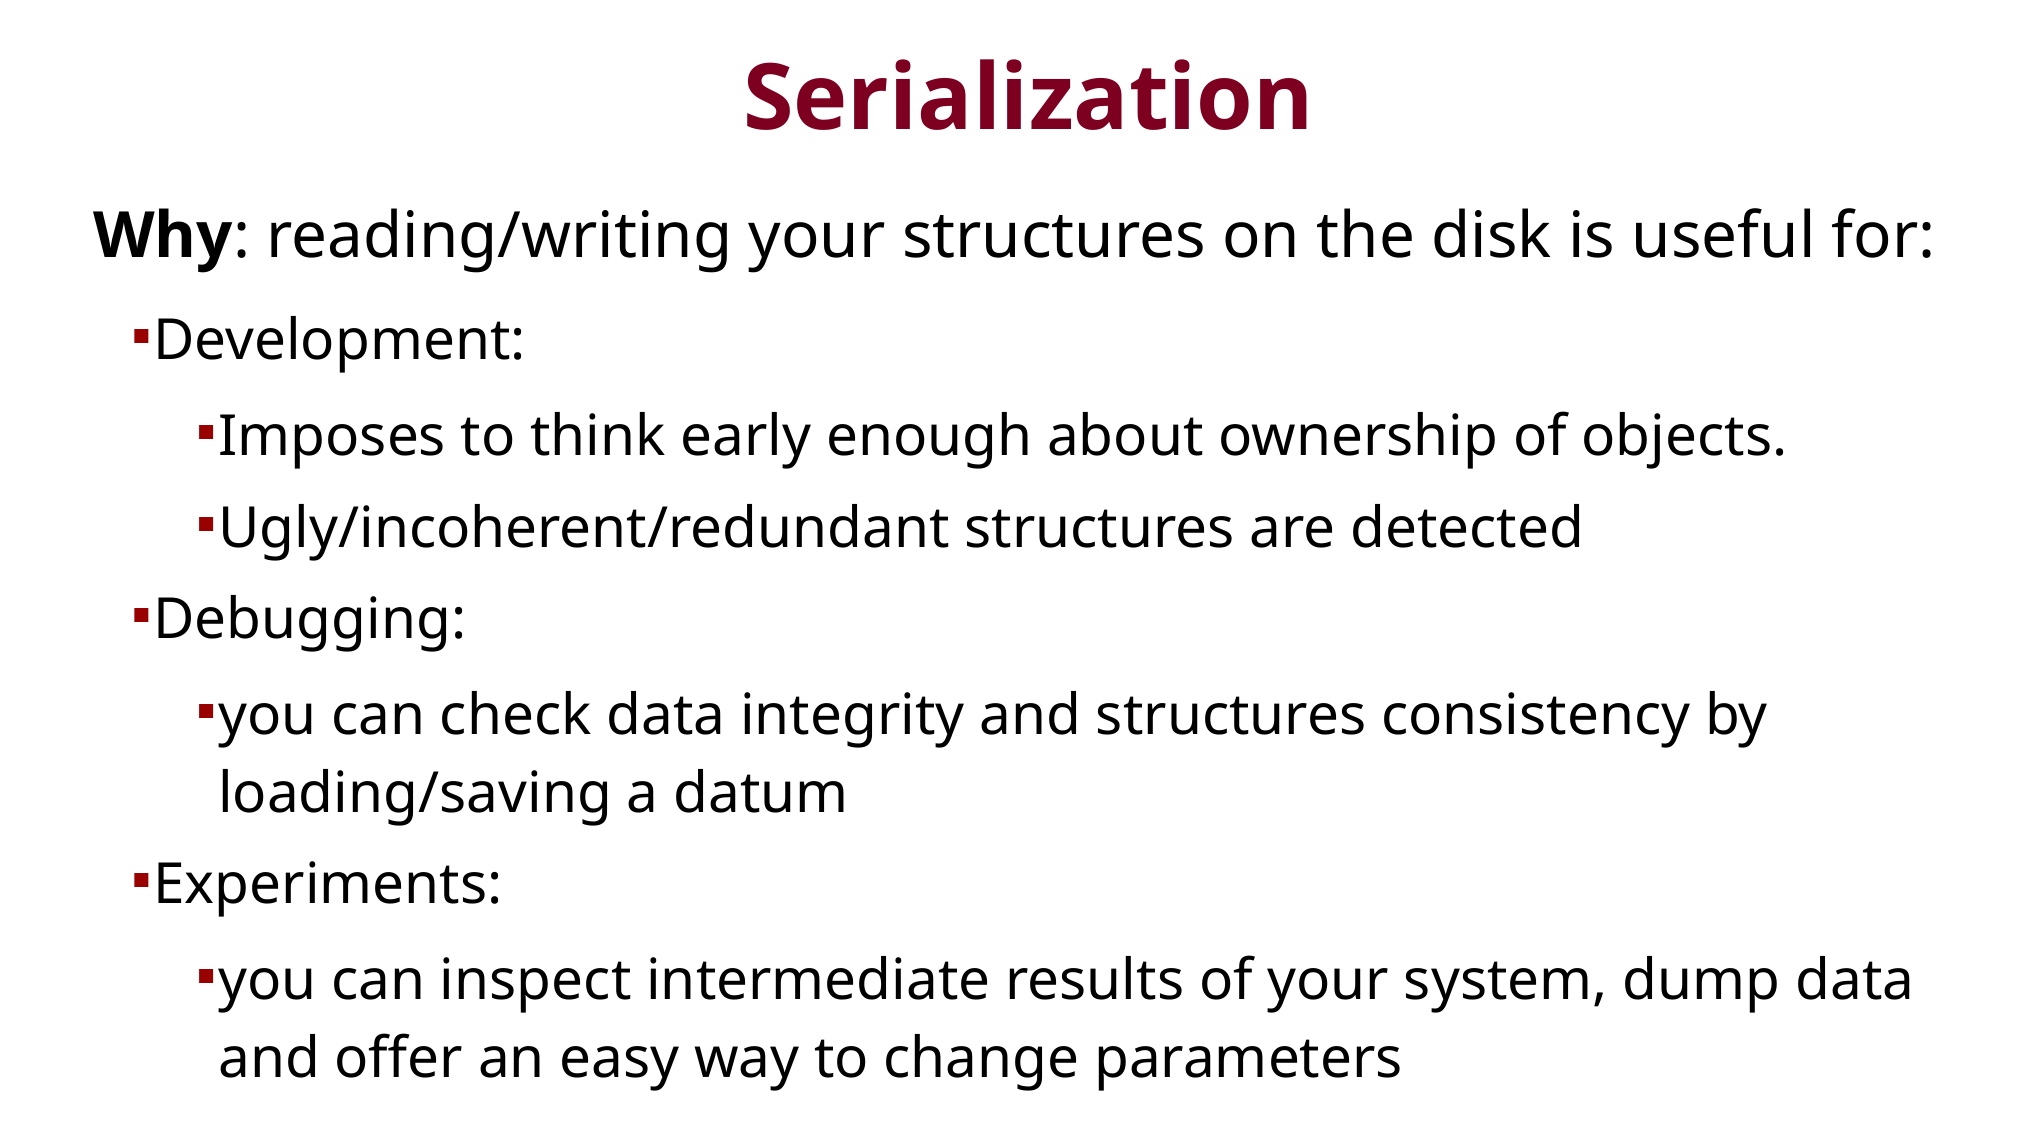

# Serialization
Why: reading/writing your structures on the disk is useful for:
Development:
Imposes to think early enough about ownership of objects.
Ugly/incoherent/redundant structures are detected
Debugging:
you can check data integrity and structures consistency by loading/saving a datum
Experiments:
you can inspect intermediate results of your system, dump data and offer an easy way to change parameters